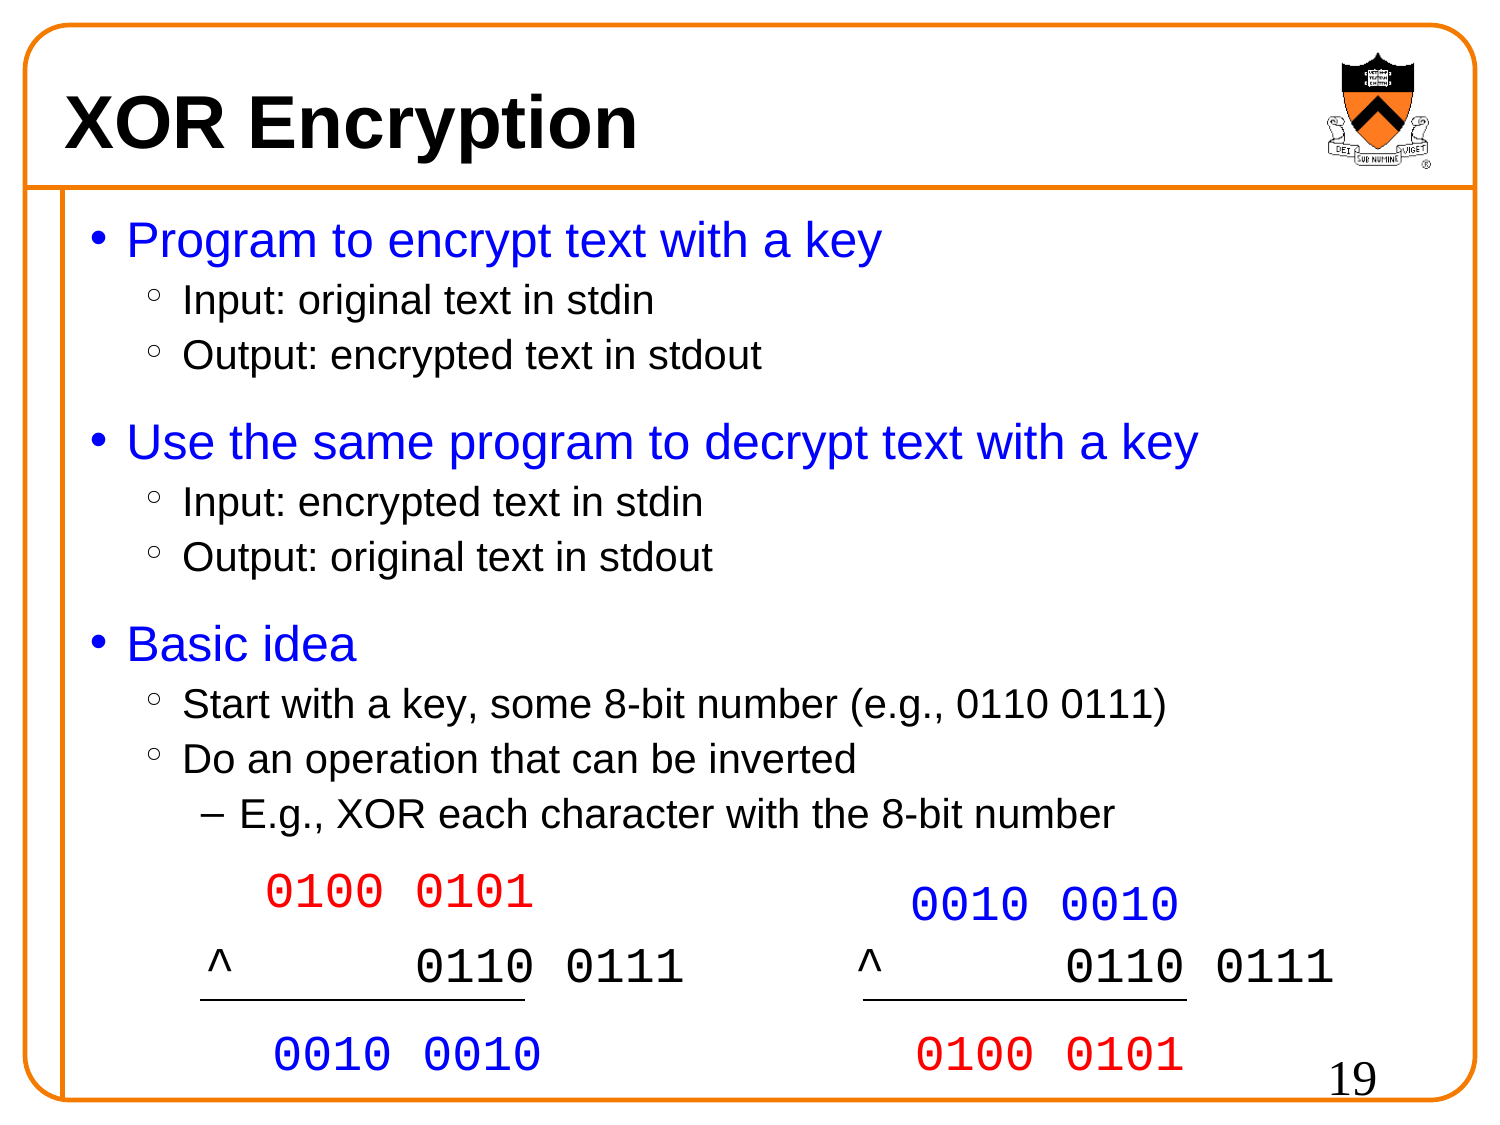

# XOR Encryption
Program to encrypt text with a key
Input: original text in stdin
Output: encrypted text in stdout
Use the same program to decrypt text with a key
Input: encrypted text in stdin
Output: original text in stdout
Basic idea
Start with a key, some 8-bit number (e.g., 0110 0111)
Do an operation that can be inverted
E.g., XOR each character with the 8-bit number
	 	0100 0101
 0010 0010
	 ^ 	0110 0111
	 ^ 	0110 0111
 0010 0010
	 	0100 0101
19